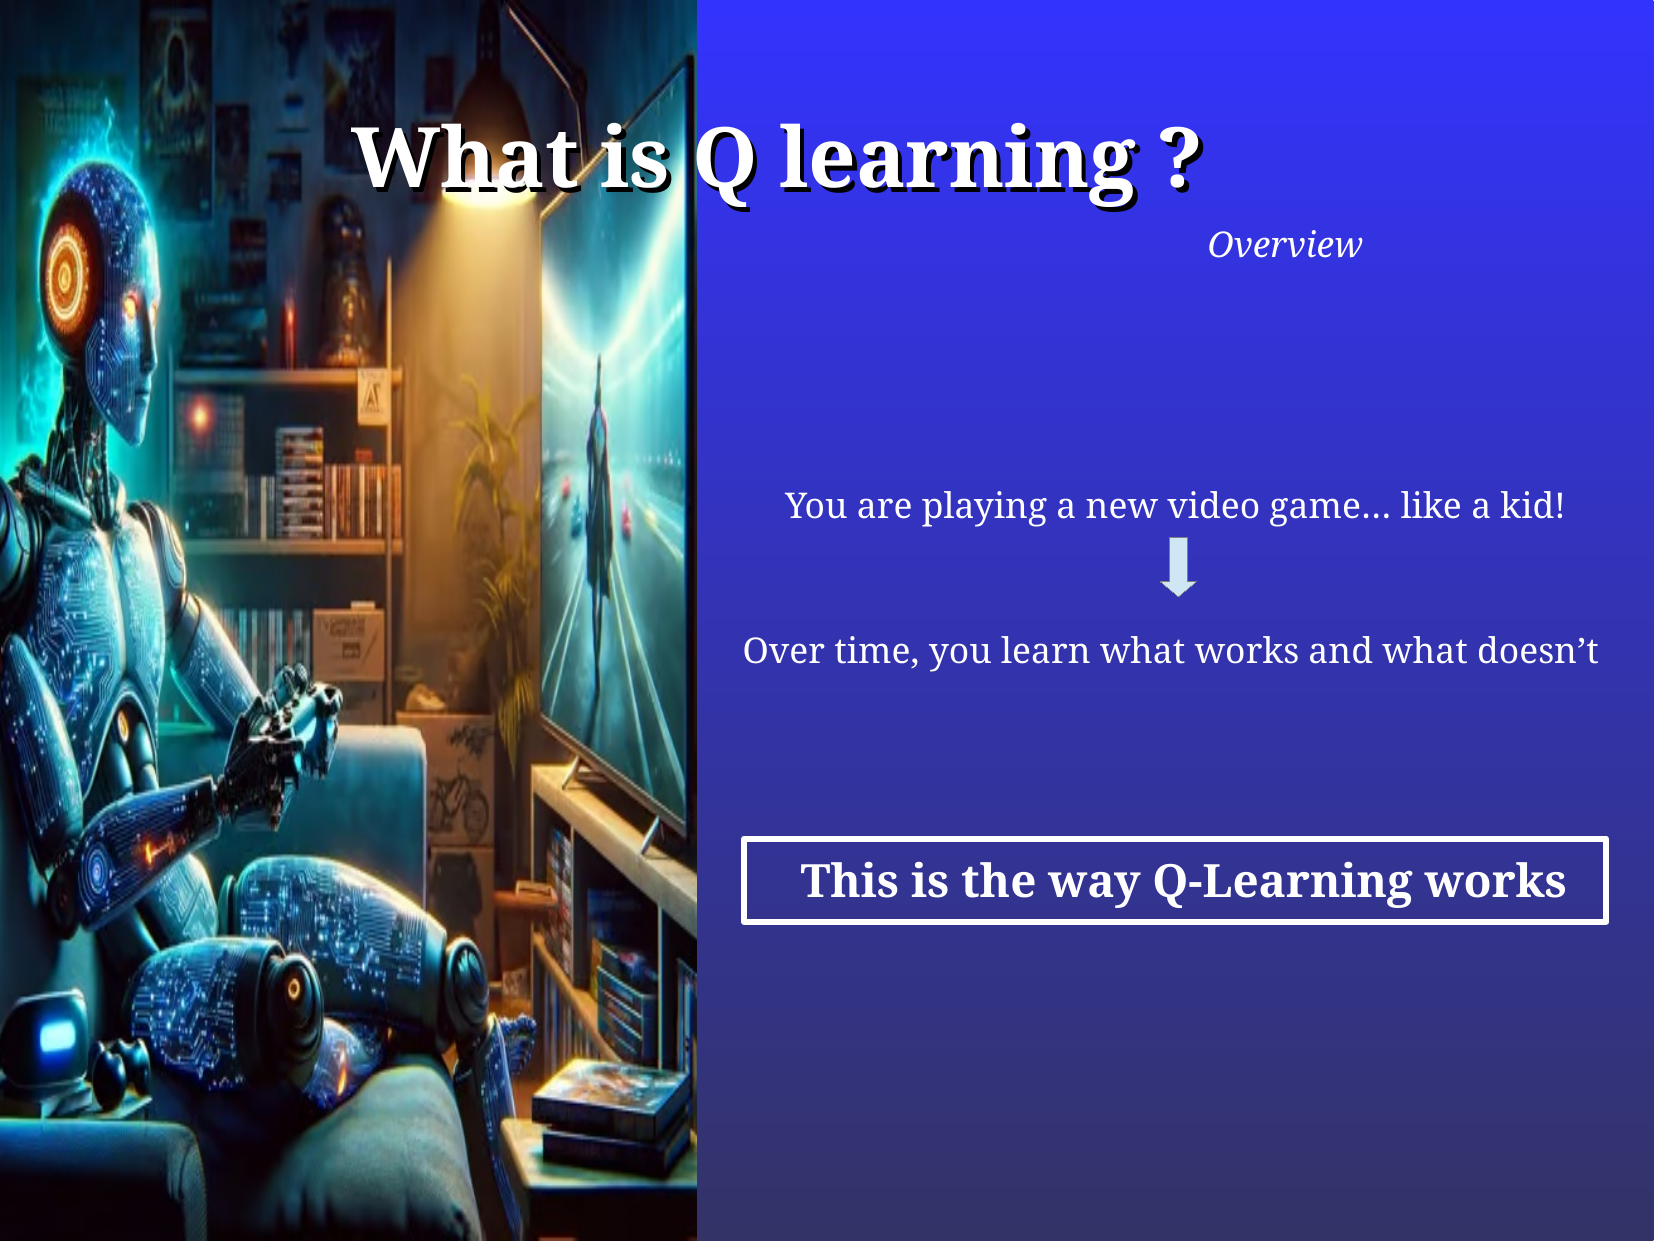

What is Q learning ?
Overview
 You are playing a new video game… like a kid!
Over time, you learn what works and what doesn’t
 This is the way Q-Learning works